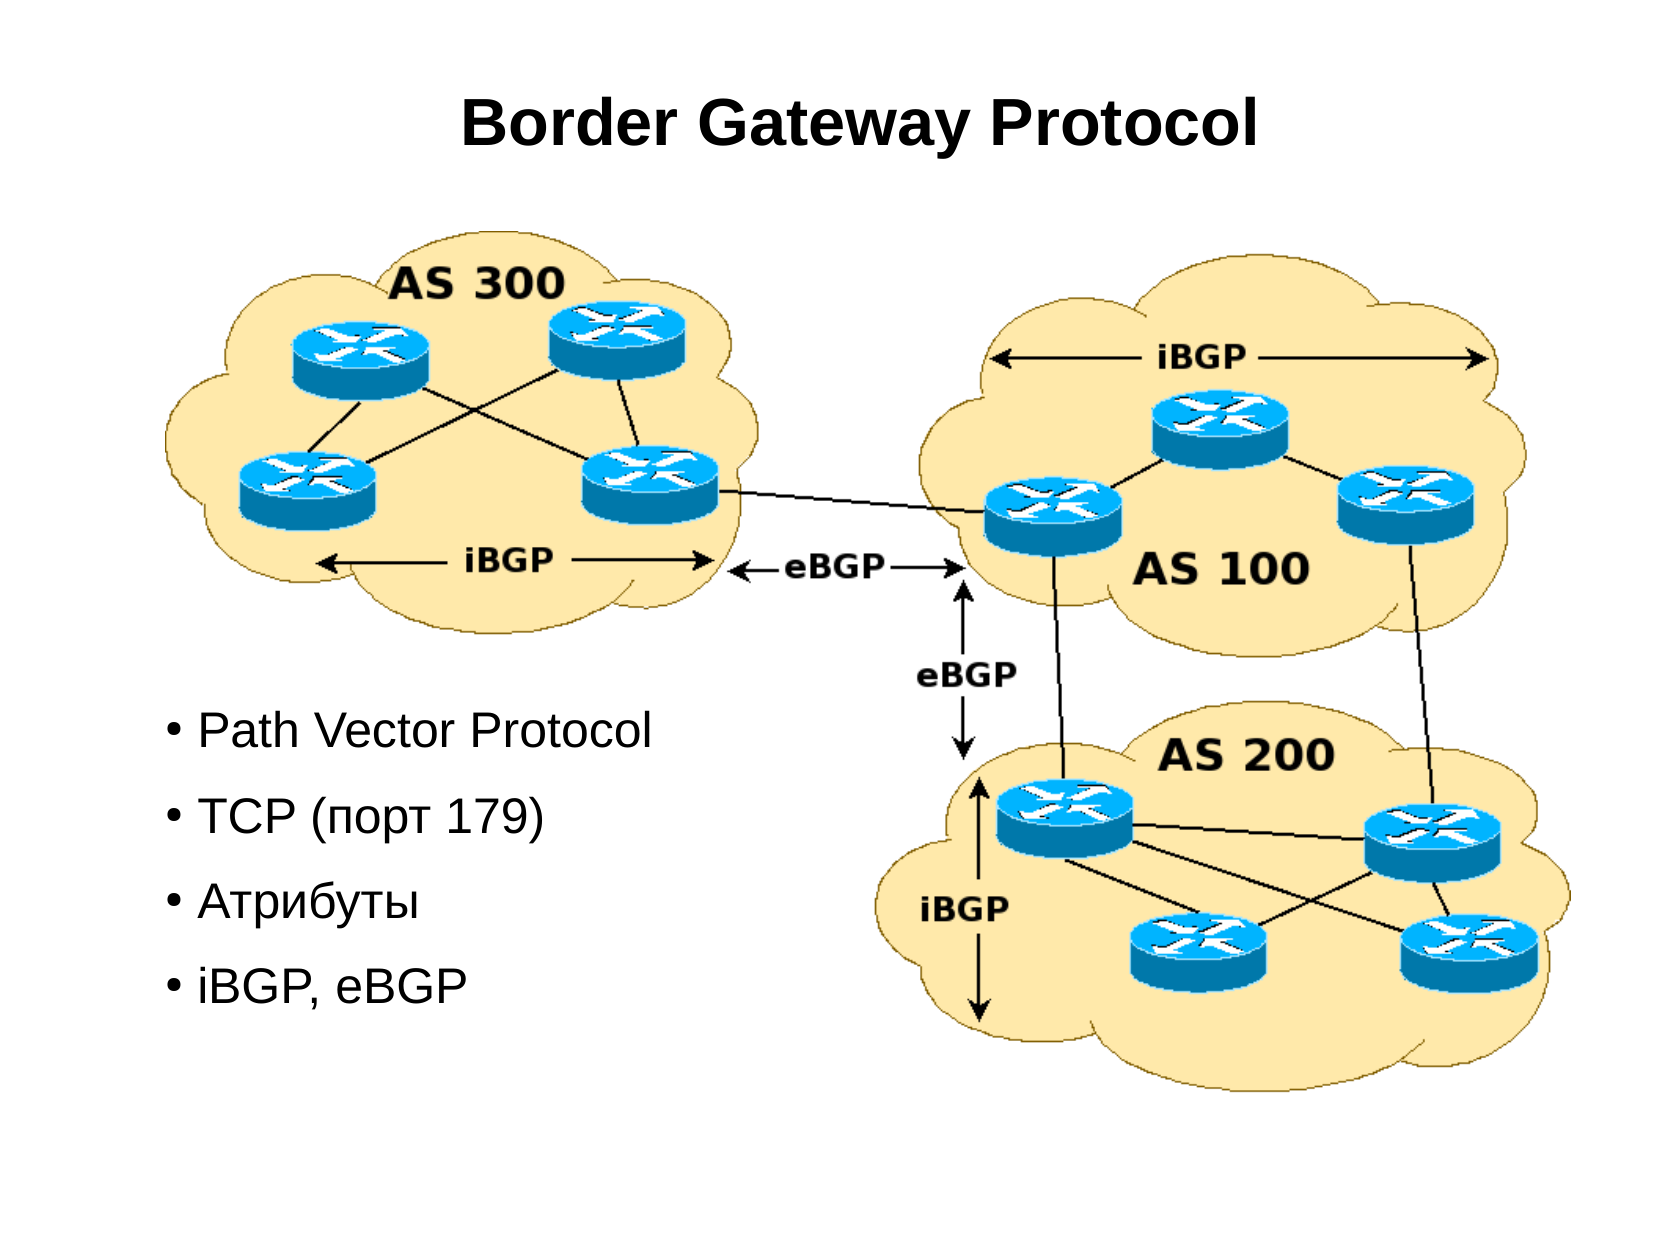

Border Gateway Protocol
# Path Vector Protocol
 TCP (порт 179)
 Атрибуты
 iBGP, eBGP